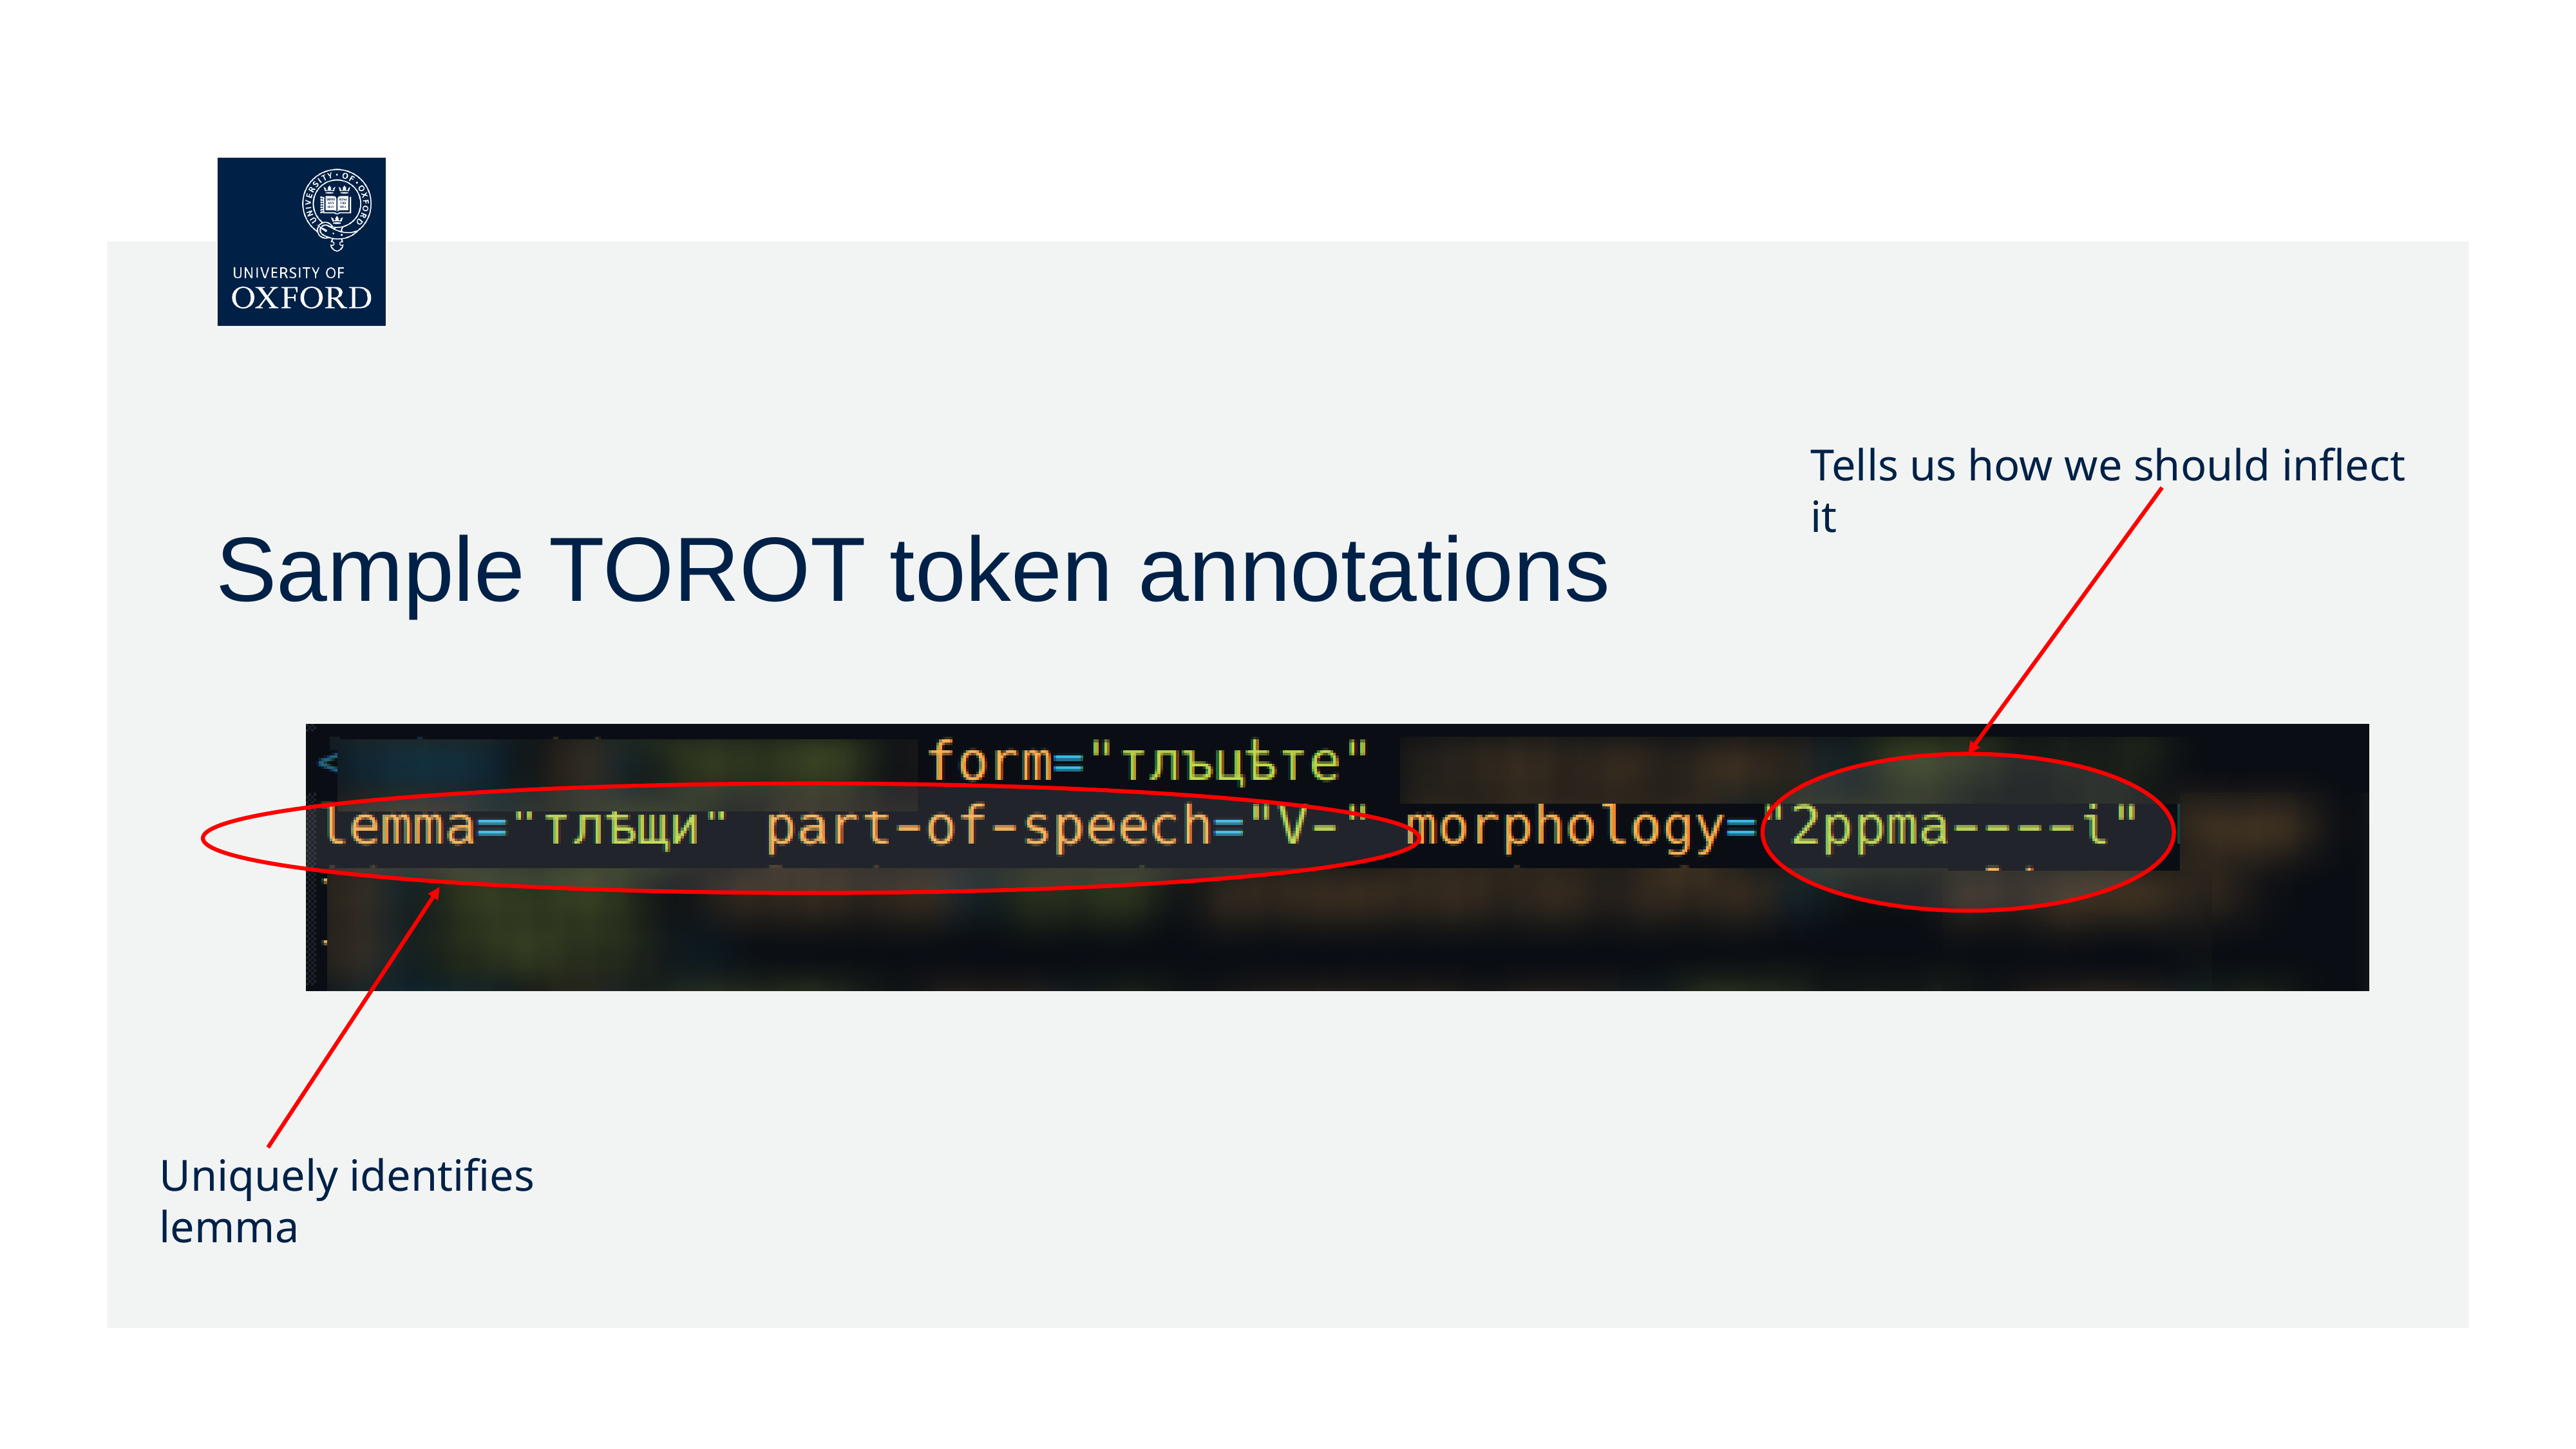

# Sample TOROT token annotations
Tells us how we should inflect it
Uniquely identifies lemma